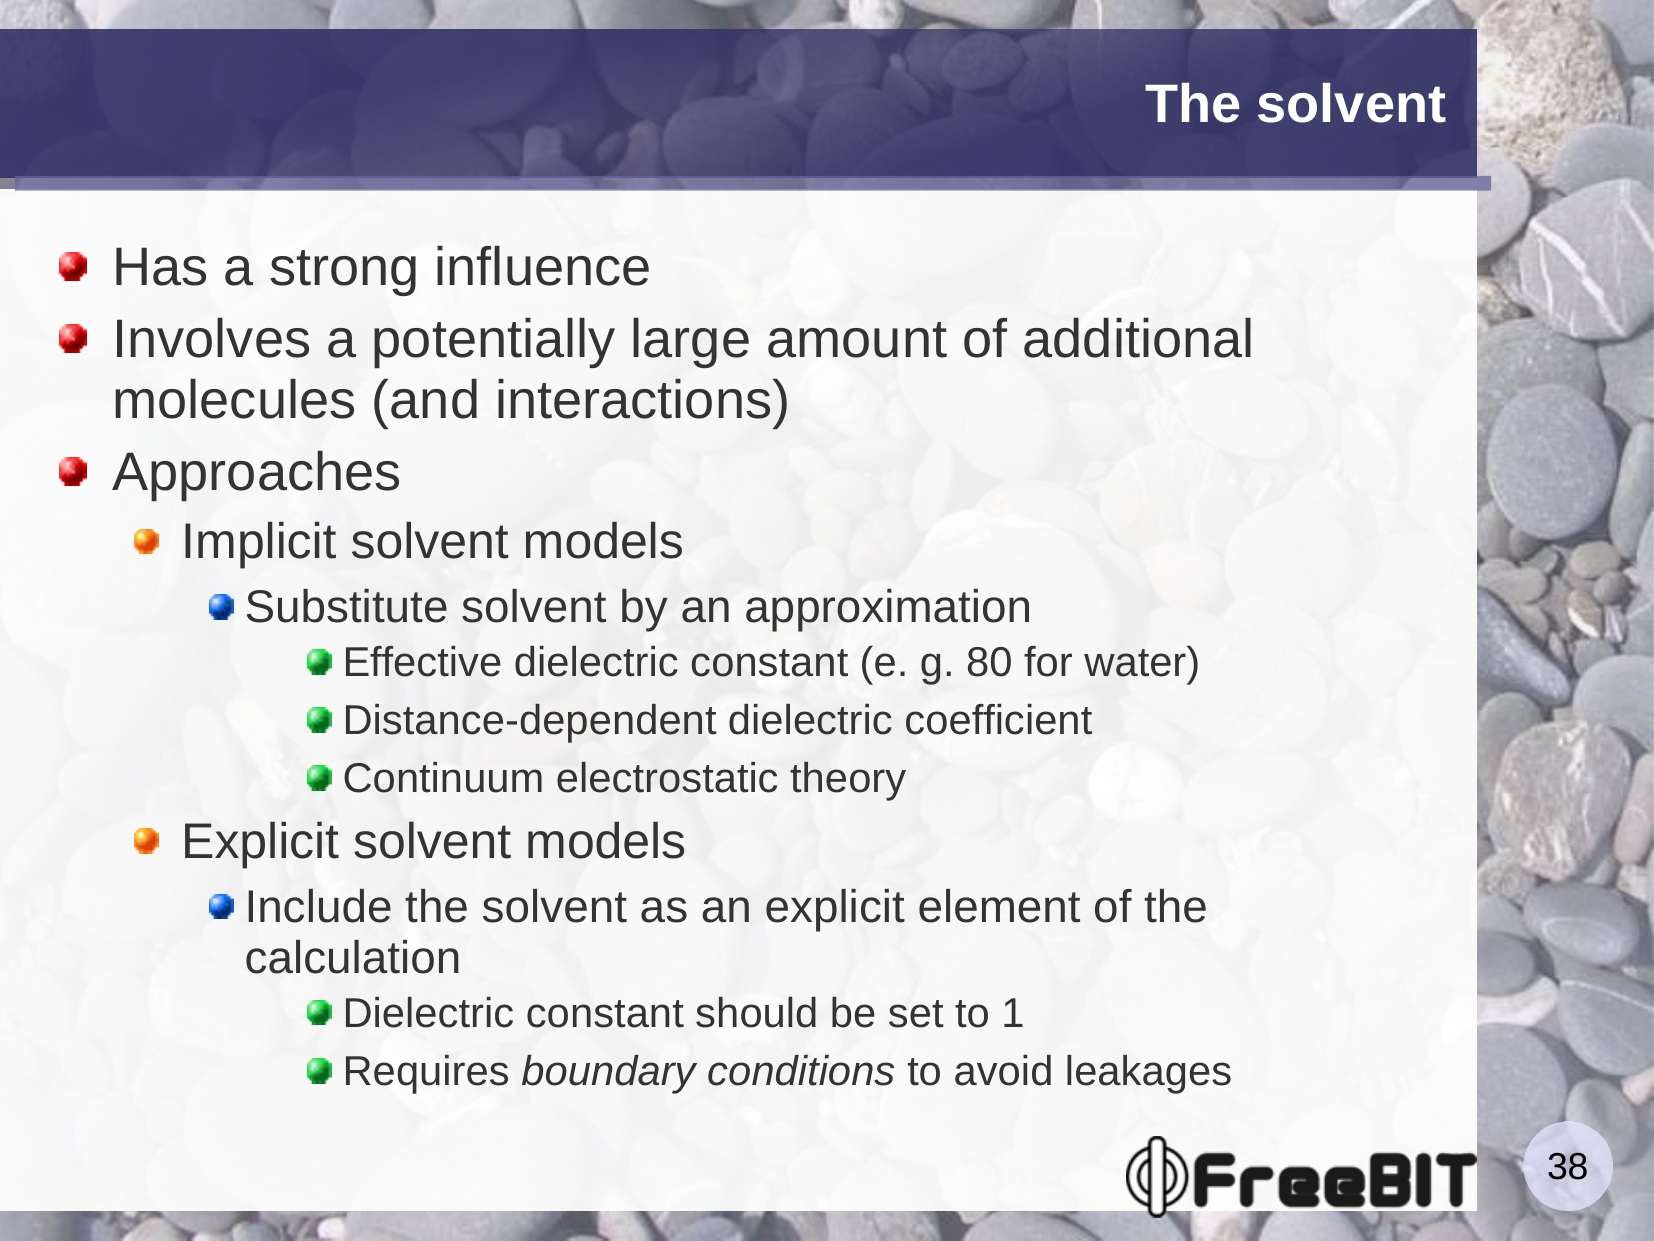

# The solvent
Has a strong influence
Involves a potentially large amount of additional molecules (and interactions)
Approaches
Implicit solvent models
Substitute solvent by an approximation
Effective dielectric constant (e. g. 80 for water)
Distance-dependent dielectric coefficient
Continuum electrostatic theory
Explicit solvent models
Include the solvent as an explicit element of the calculation
Dielectric constant should be set to 1
Requires boundary conditions to avoid leakages